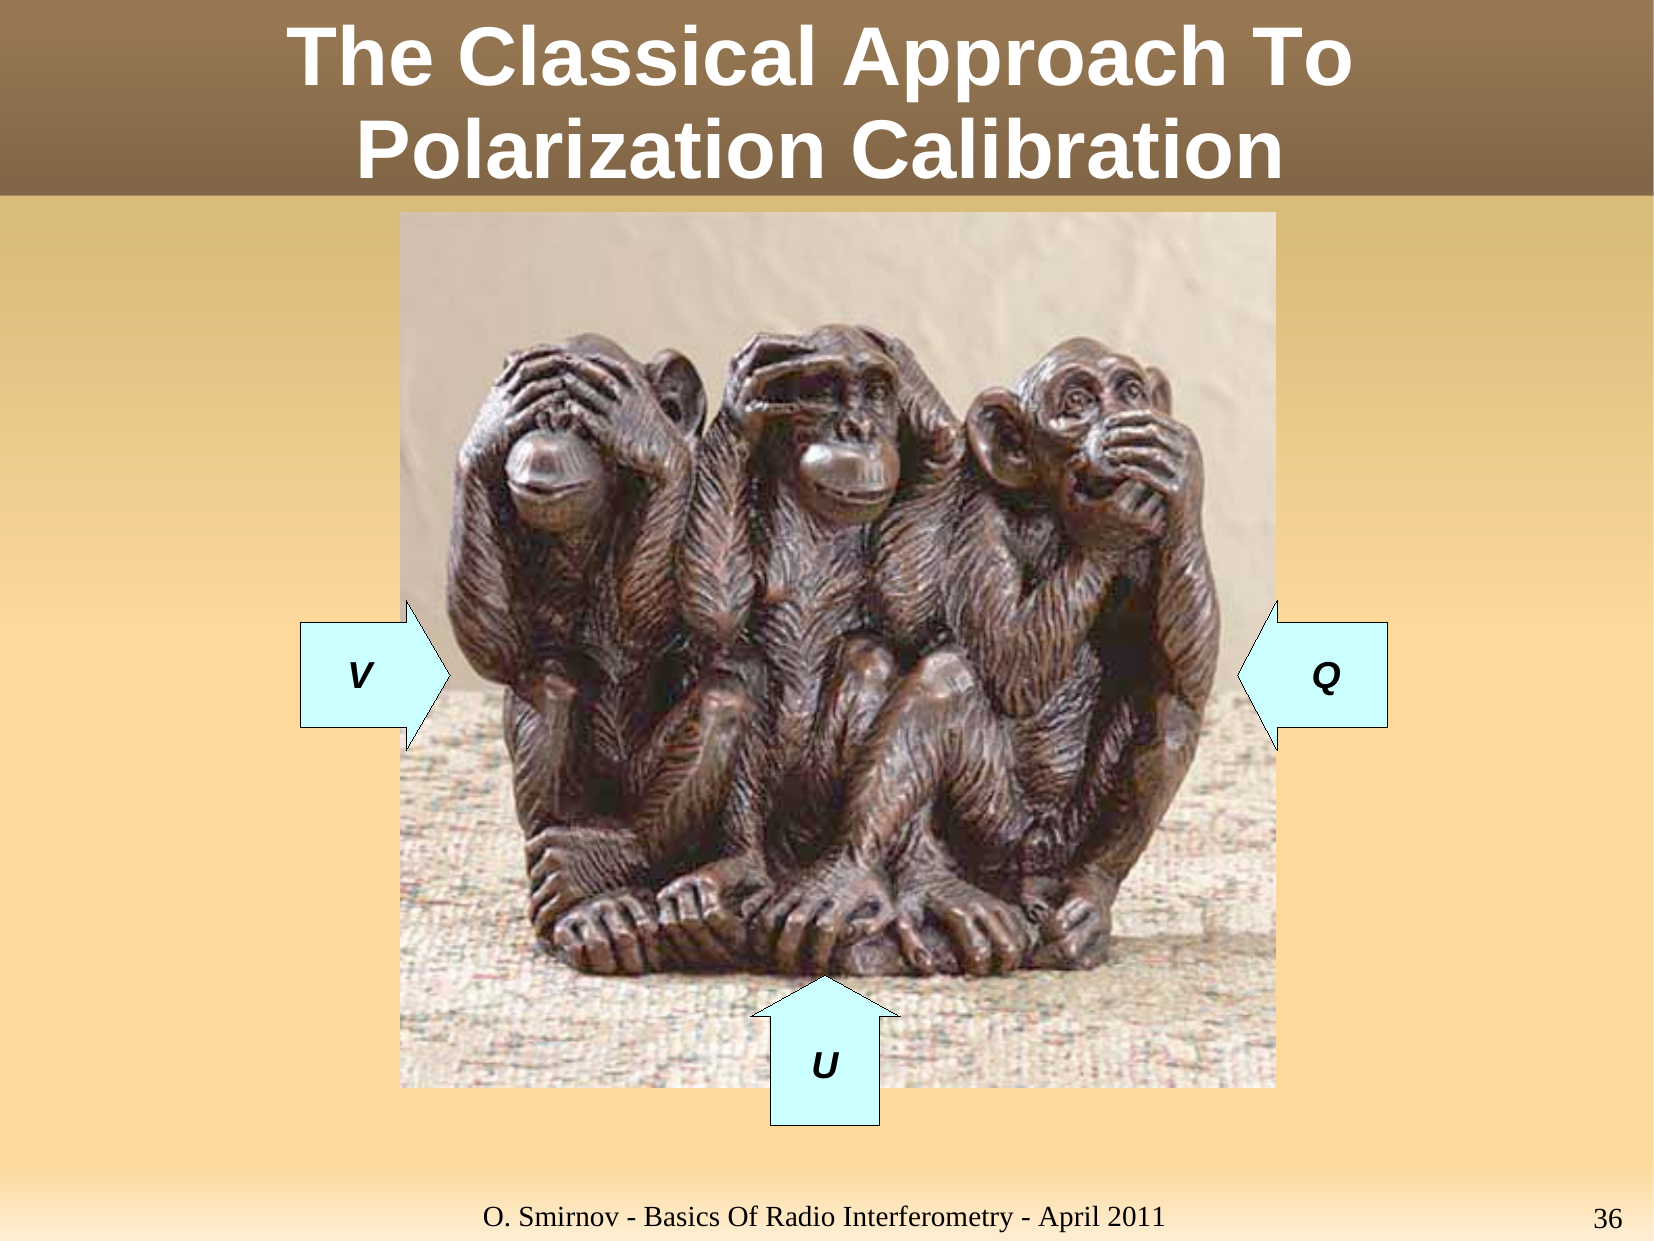

# The Classical Approach To Polarization Calibration
V
Q
U
O. Smirnov - Basics Of Radio Interferometry - April 2011
36